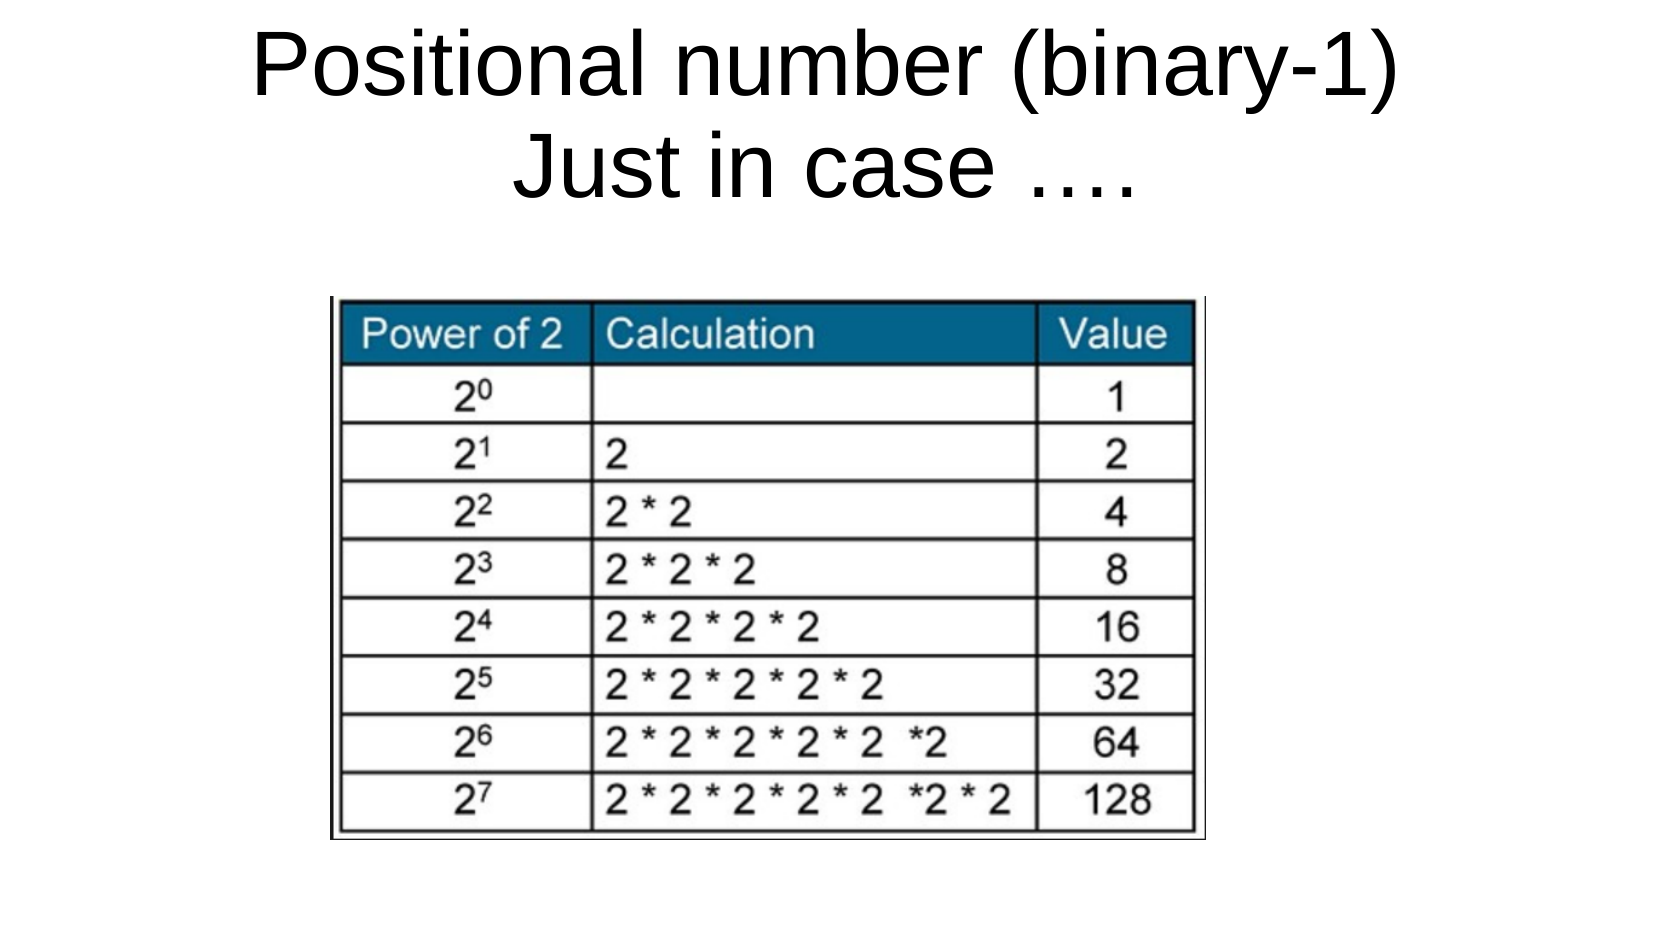

# Positional number (binary-1) Just in case ….